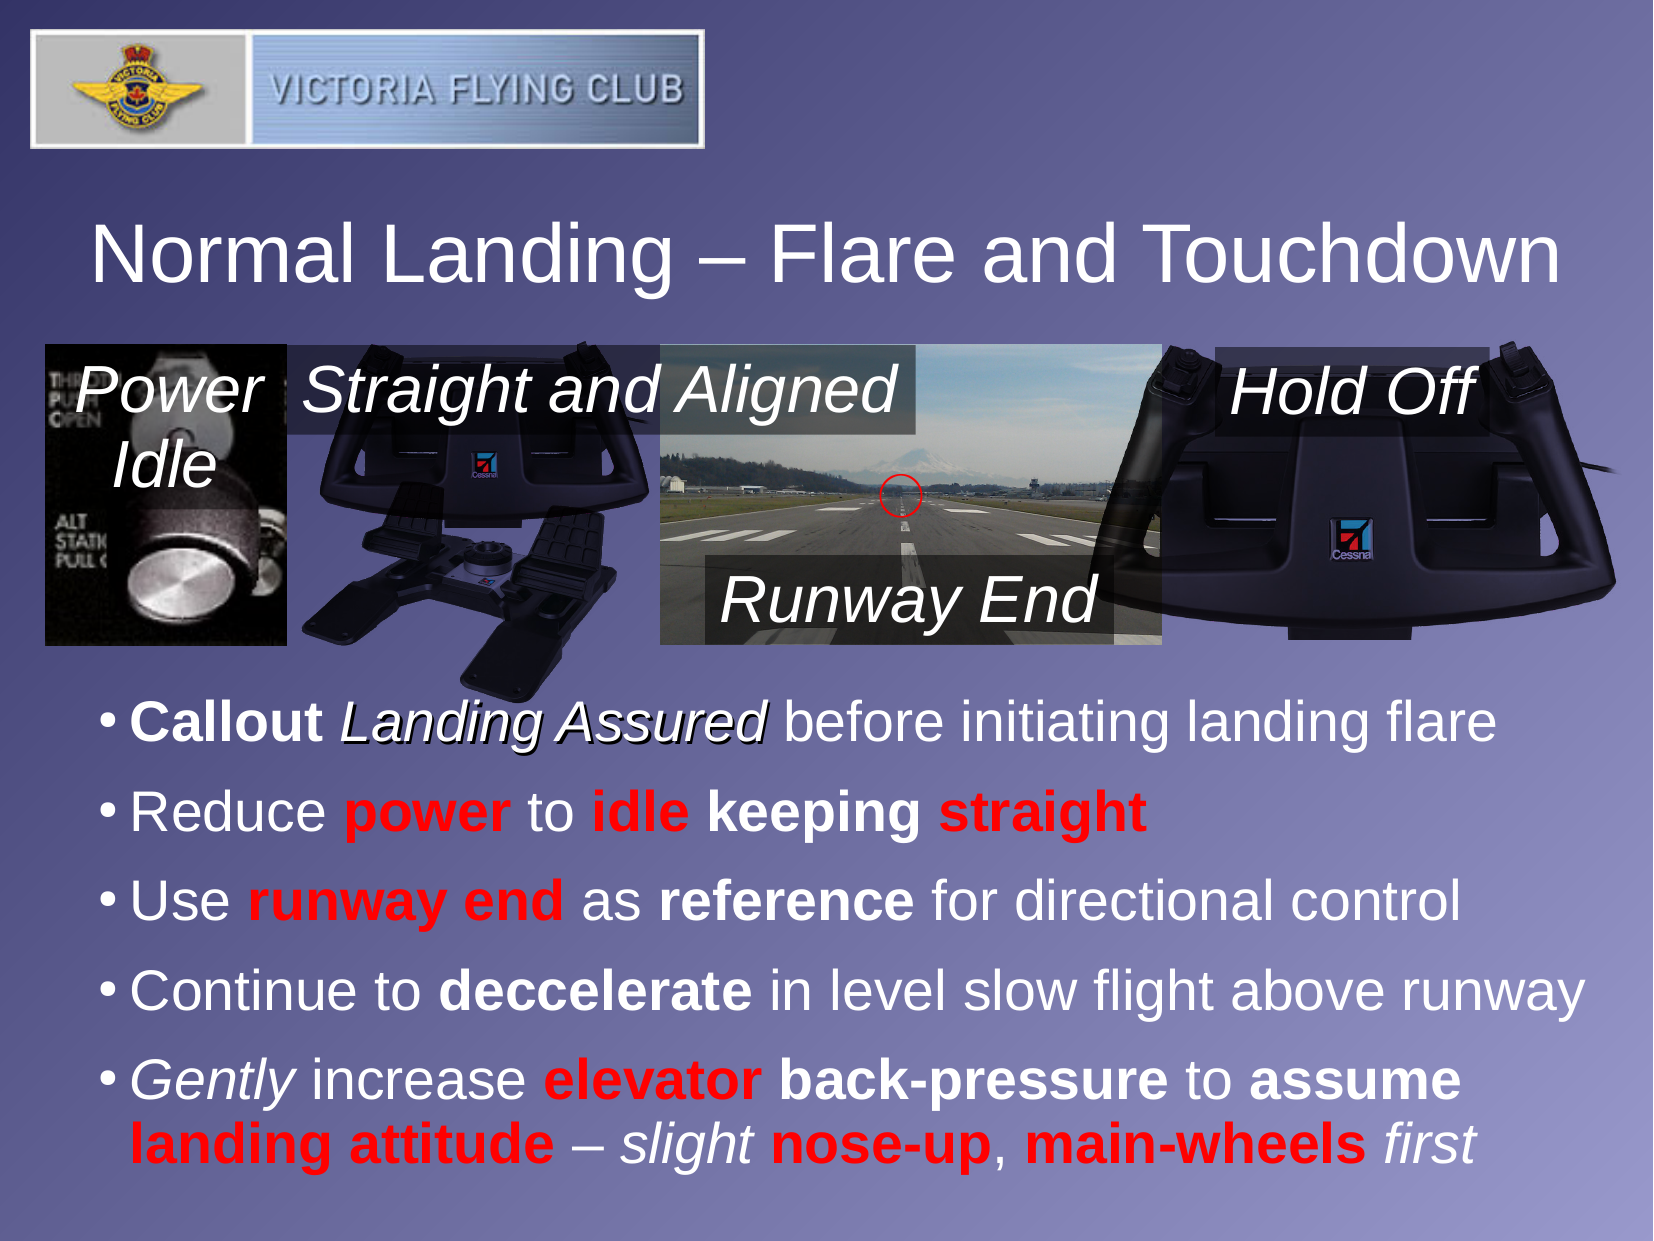

Normal Landing – Flare and Touchdown
Power
 Idle
Straight and Aligned
Hold Off
Runway End
# Callout Landing Assured before initiating landing flare
Reduce power to idle keeping straight
Use runway end as reference for directional control
Continue to deccelerate in level slow flight above runway
Gently increase elevator back-pressure to assume landing attitude – slight nose-up, main-wheels first